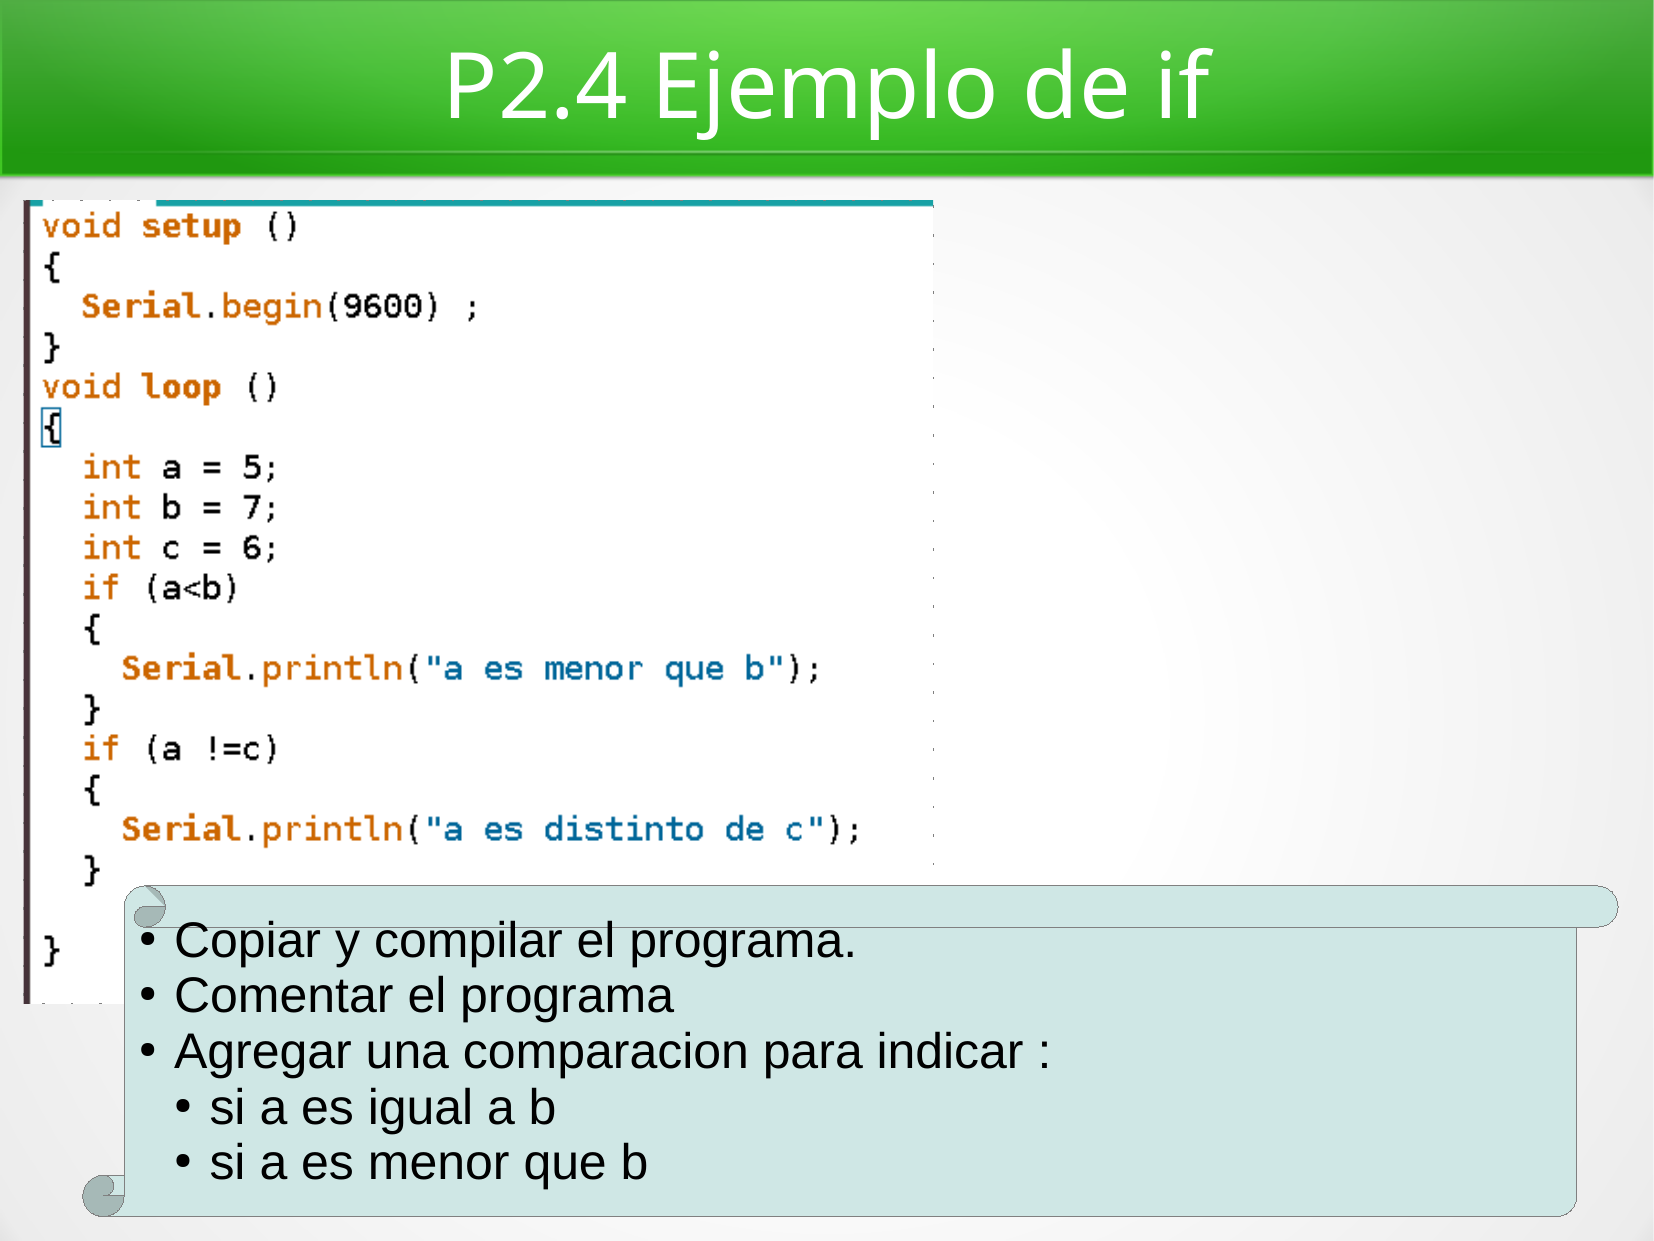

# P2.4 Ejemplo de if
Copiar y compilar el programa.
Comentar el programa
Agregar una comparacion para indicar :
si a es igual a b
si a es menor que b